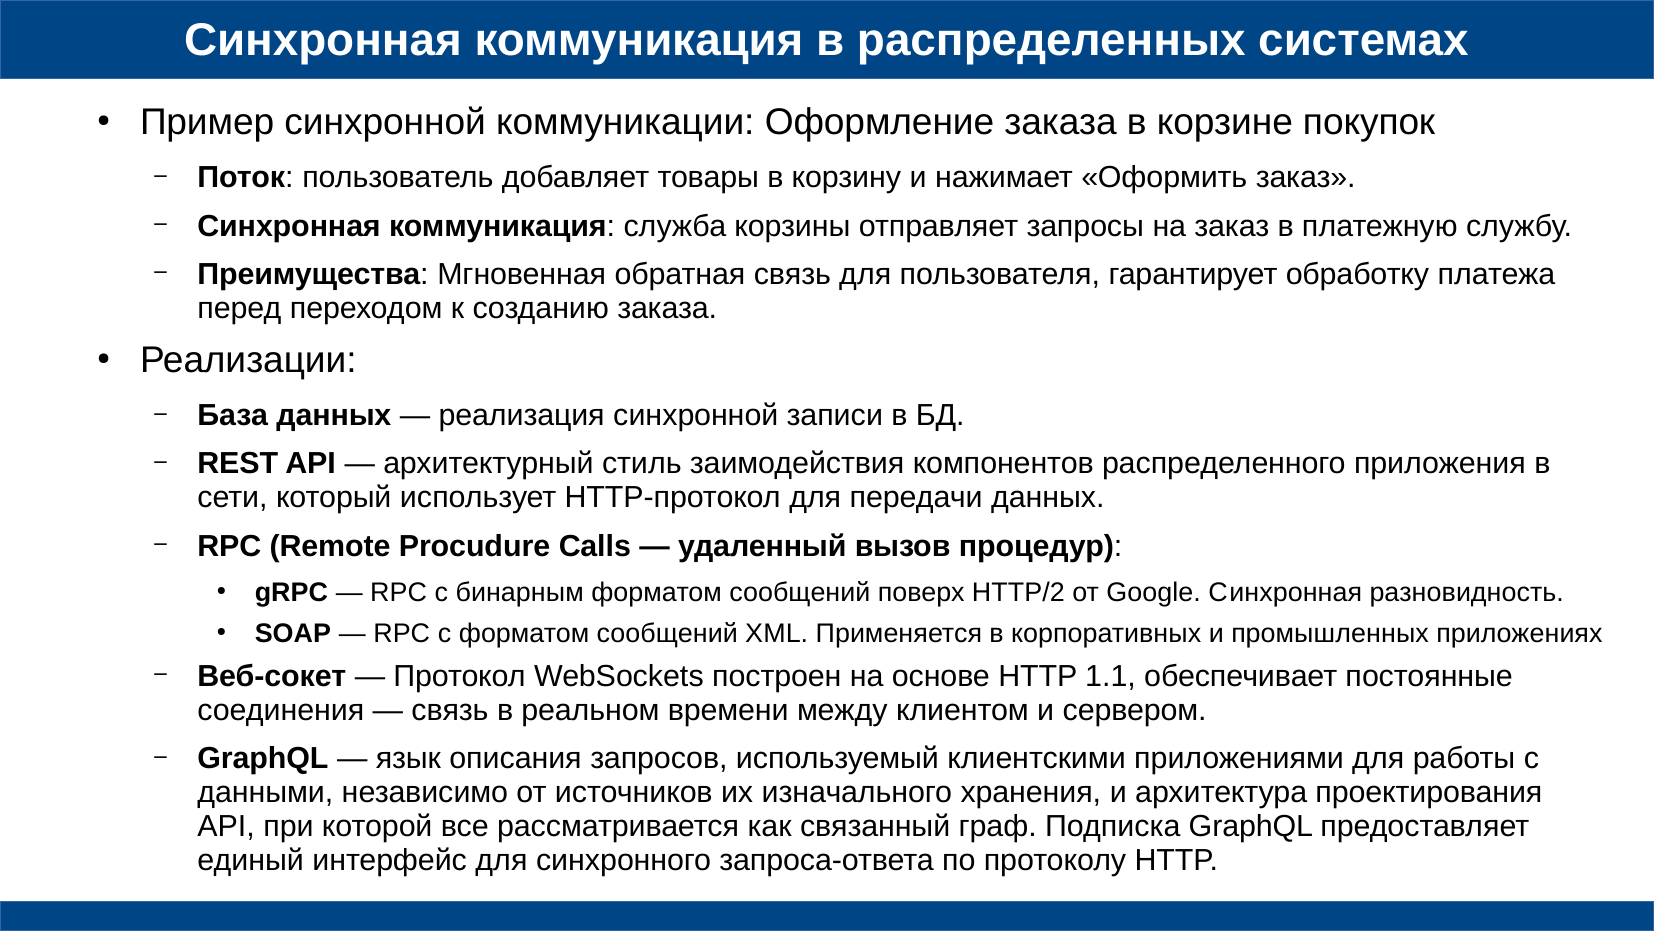

# Синхронная коммуникация в распределенных системах
Пример синхронной коммуникации: Оформление заказа в корзине покупок
Поток: пользователь добавляет товары в корзину и нажимает «Оформить заказ».
Синхронная коммуникация: служба корзины отправляет запросы на заказ в платежную службу.
Преимущества: Мгновенная обратная связь для пользователя, гарантирует обработку платежа перед переходом к созданию заказа.
Реализации:
База данных — реализация синхронной записи в БД.
REST API — архитектурный стиль заимодействия компонентов распределенного приложения в сети, который использует HTTP-протокол для передачи данных.
RPC (Remote Procudure Calls — удаленный вызов процедур):
gRPC — RPC с бинарным форматом сообщений поверх HTTP/2 от Google. Синхронная разновидность.
SOAP — RPC с форматом сообщений XML. Применяется в корпоративных и промышленных приложениях
Веб-сокет — Протокол WebSockets построен на основе HTTP 1.1, обеспечивает постоянные соединения — связь в реальном времени между клиентом и сервером.
GraphQL — язык описания запросов, используемый клиентскими приложениями для работы с данными, независимо от источников их изначального хранения, и архитектура проектирования API, при которой все рассматривается как связанный граф. Подписка GraphQL предоставляет единый интерфейс для синхронного запроса-ответа по протоколу HTTP.